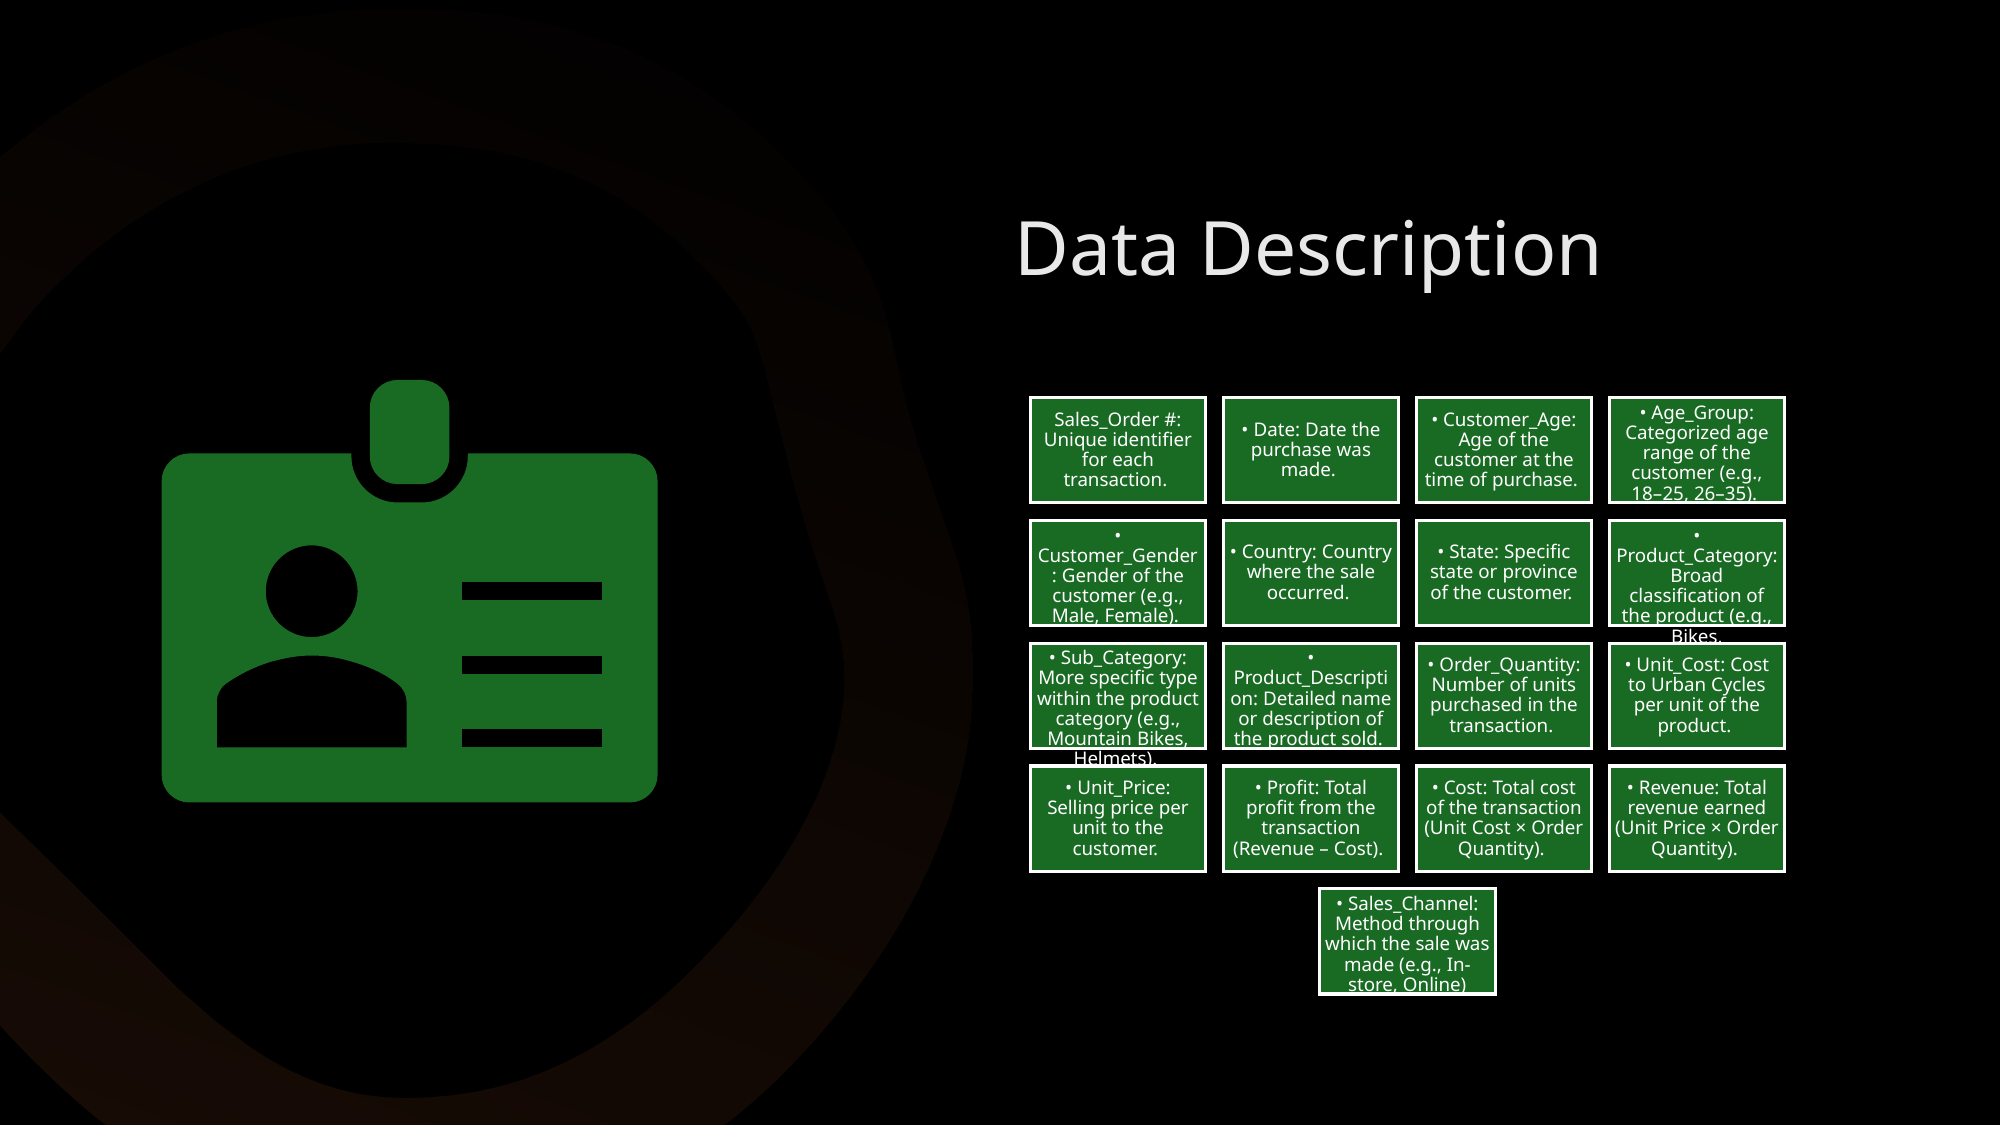

# Data Description
Sales_Order #: Unique identifier for each transaction.
• Date: Date the purchase was made.
• Customer_Age: Age of the customer at the time of purchase.
• Age_Group: Categorized age range of the customer (e.g., 18–25, 26–35).
• Customer_Gender: Gender of the customer (e.g., Male, Female).
• Country: Country where the sale occurred.
• State: Specific state or province of the customer.
• Product_Category: Broad classification of the product (e.g., Bikes, Accessories).
• Sub_Category: More specific type within the product category (e.g., Mountain Bikes, Helmets).
• Product_Description: Detailed name or description of the product sold.
• Order_Quantity: Number of units purchased in the transaction.
• Unit_Cost: Cost to Urban Cycles per unit of the product.
• Unit_Price: Selling price per unit to the customer.
• Profit: Total profit from the transaction (Revenue – Cost).
• Cost: Total cost of the transaction (Unit Cost × Order Quantity).
• Revenue: Total revenue earned (Unit Price × Order Quantity).
• Sales_Channel: Method through which the sale was made (e.g., In-store, Online)